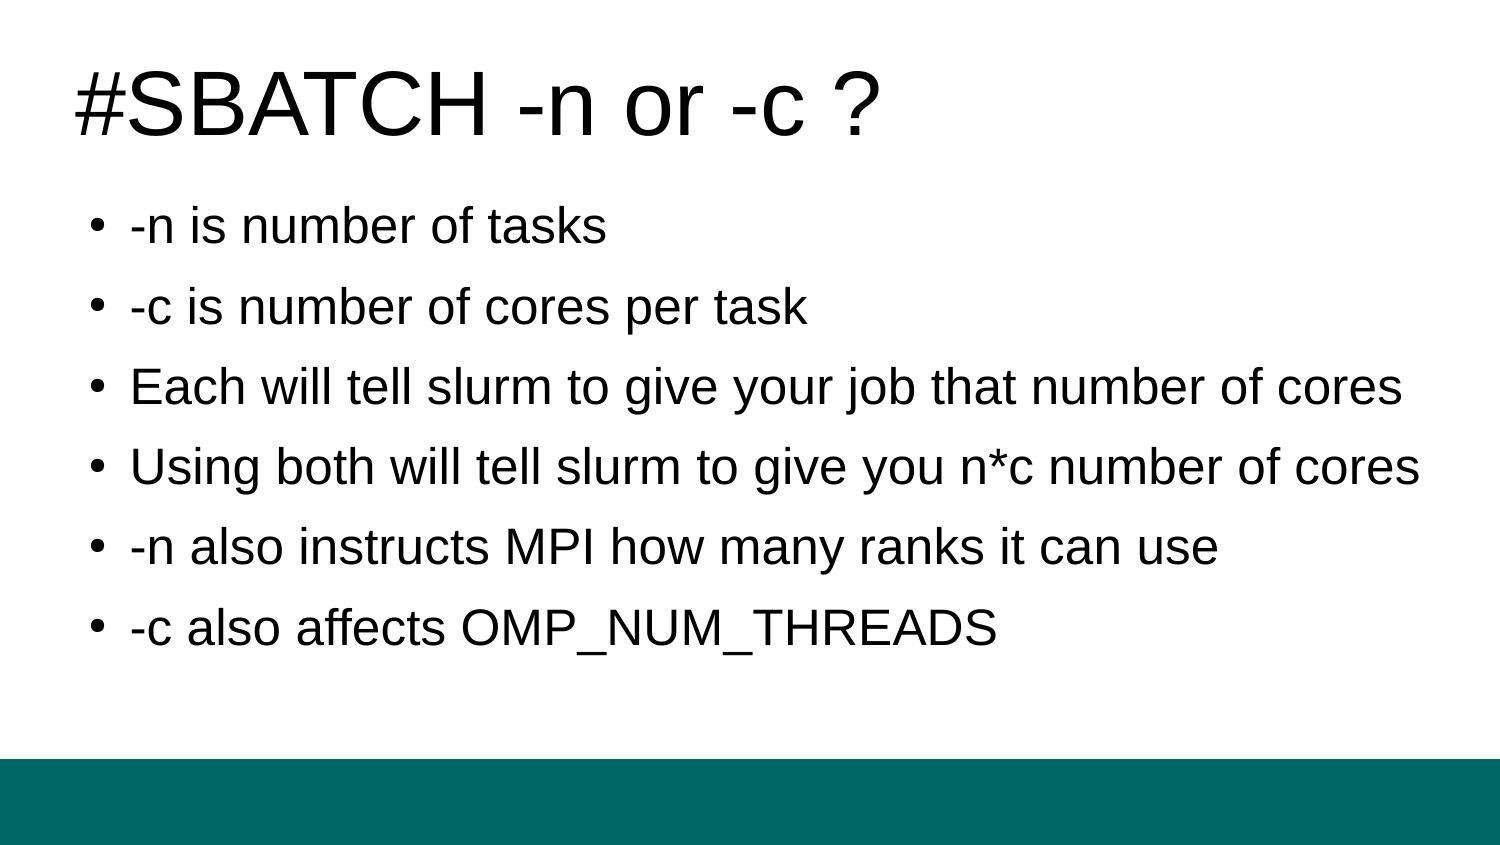

# #SBATCH -n or -c ?
-n is number of tasks
-c is number of cores per task
Each will tell slurm to give your job that number of cores
Using both will tell slurm to give you n*c number of cores
-n also instructs MPI how many ranks it can use
-c also affects OMP_NUM_THREADS